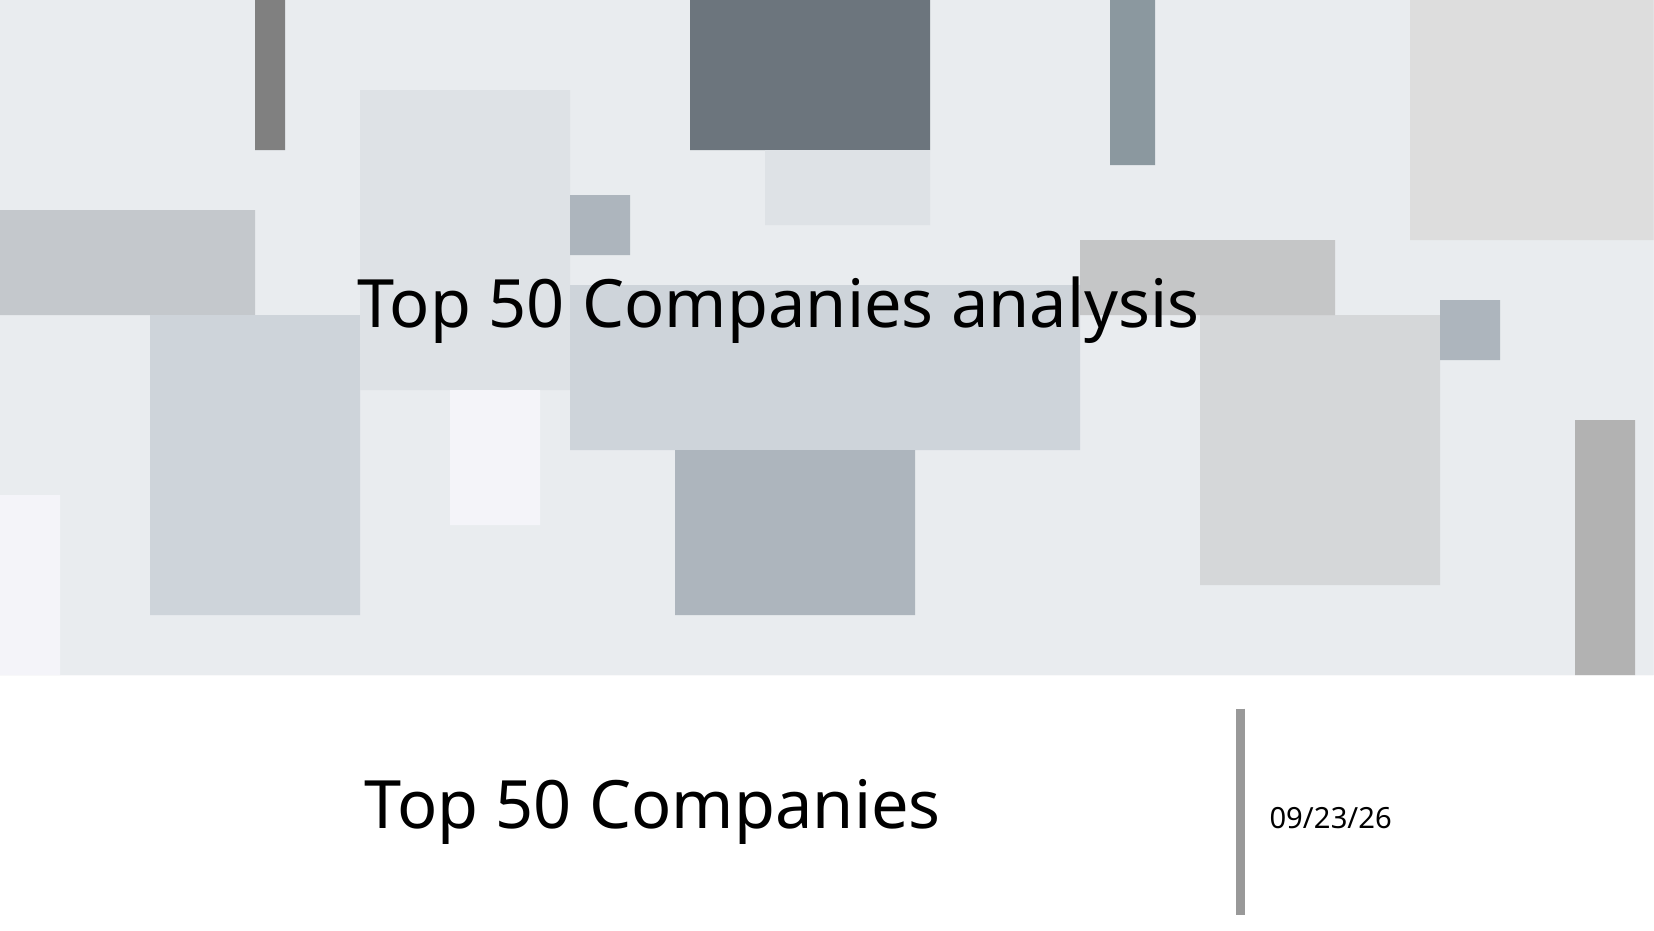

# Top 50 Companies analysis
Top 50 Companies